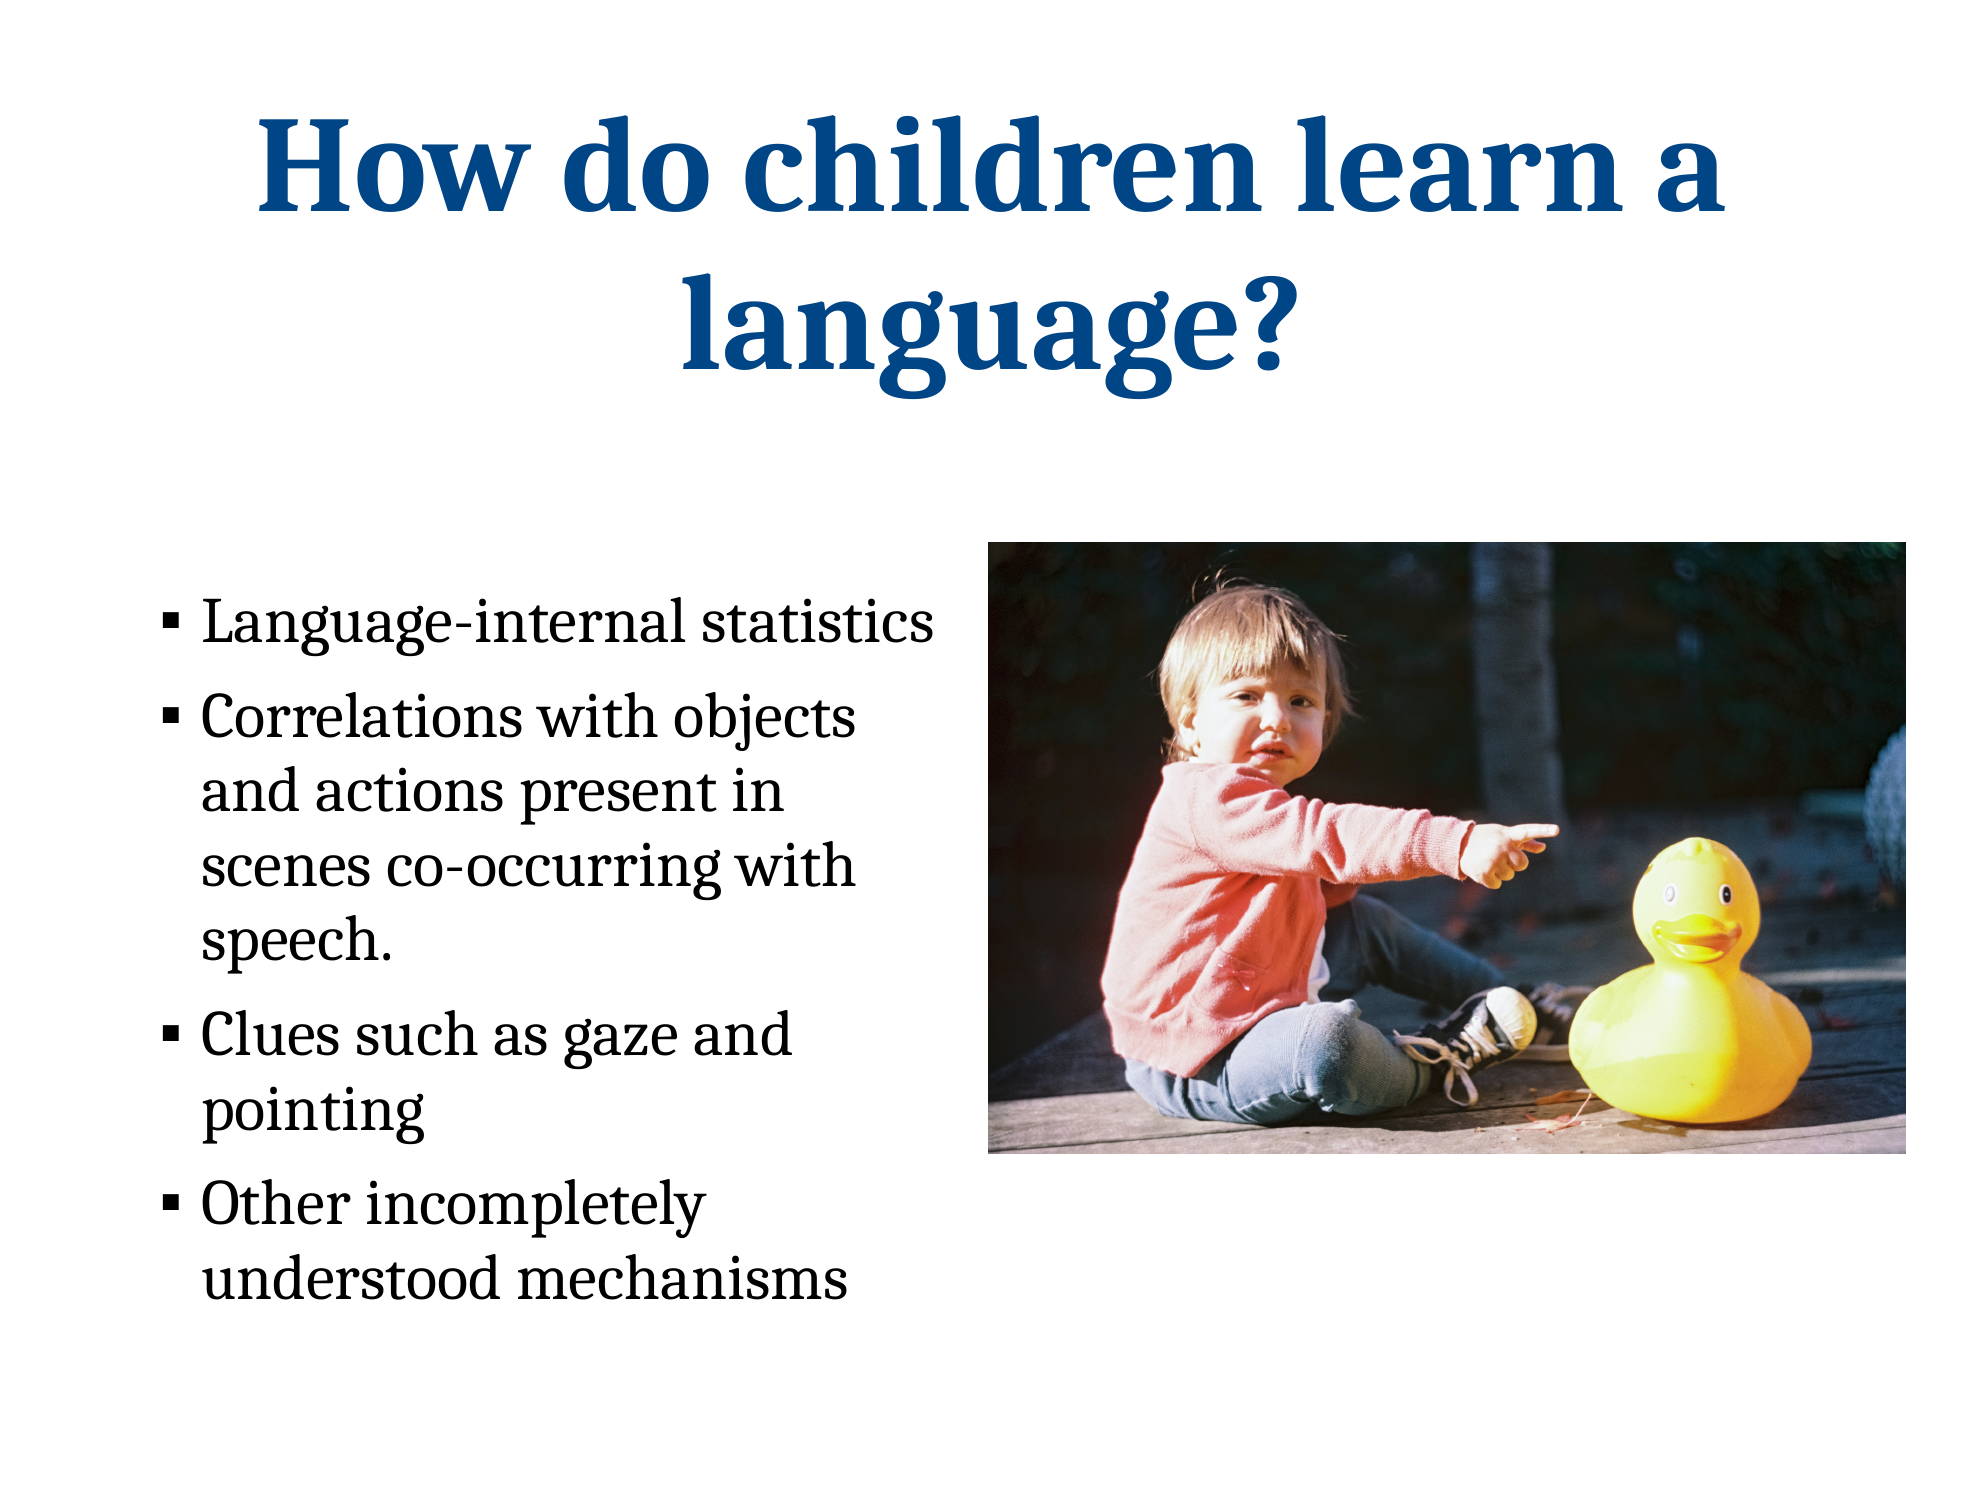

# How do children learn a language?
Language-internal statistics
Correlations with objects and actions present in scenes co-occurring with speech.
Clues such as gaze and pointing
Other incompletely understood mechanisms